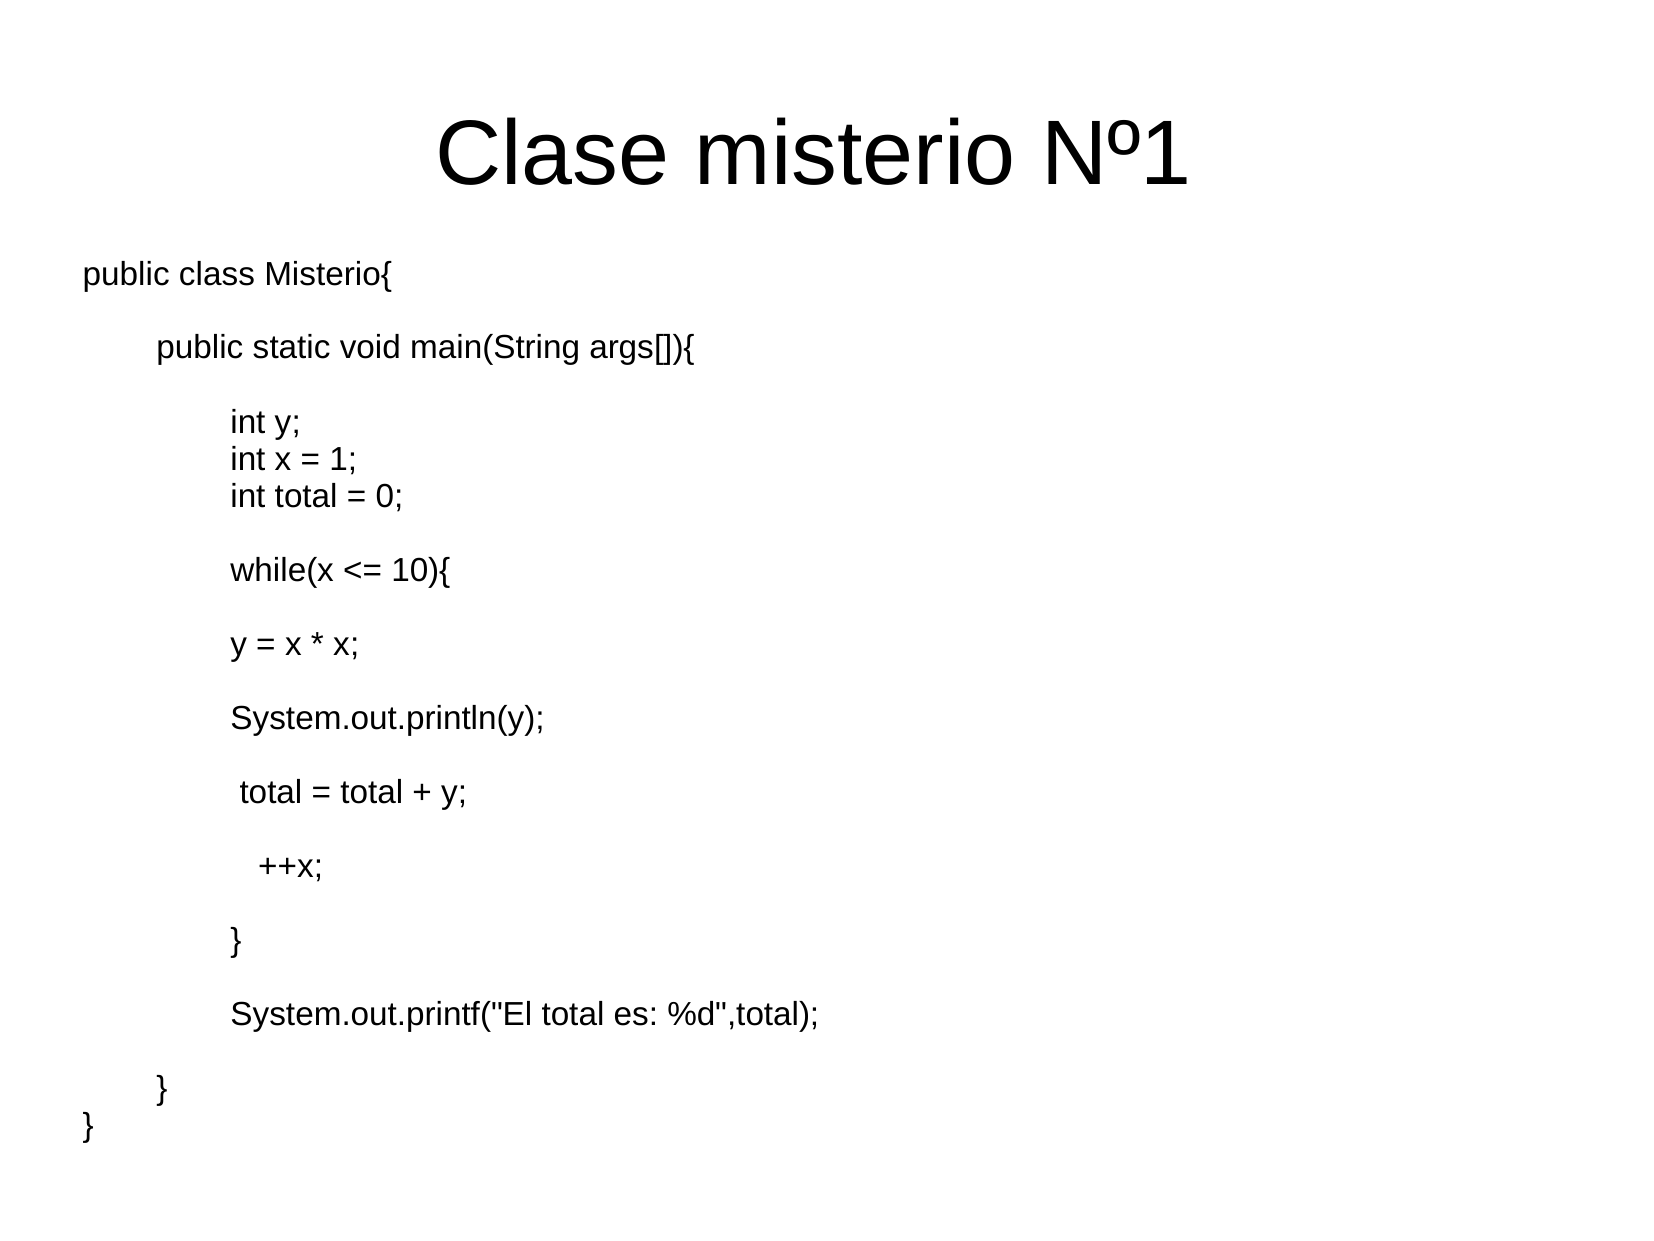

# Clase misterio Nº1
public class Misterio{
	public static void main(String args[]){
		int y;
		int x = 1;
		int total = 0;
		while(x <= 10){
		y = x * x;
		System.out.println(y);
		 total = total + y;
		 ++x;
		}
		System.out.printf("El total es: %d",total);
	}
}